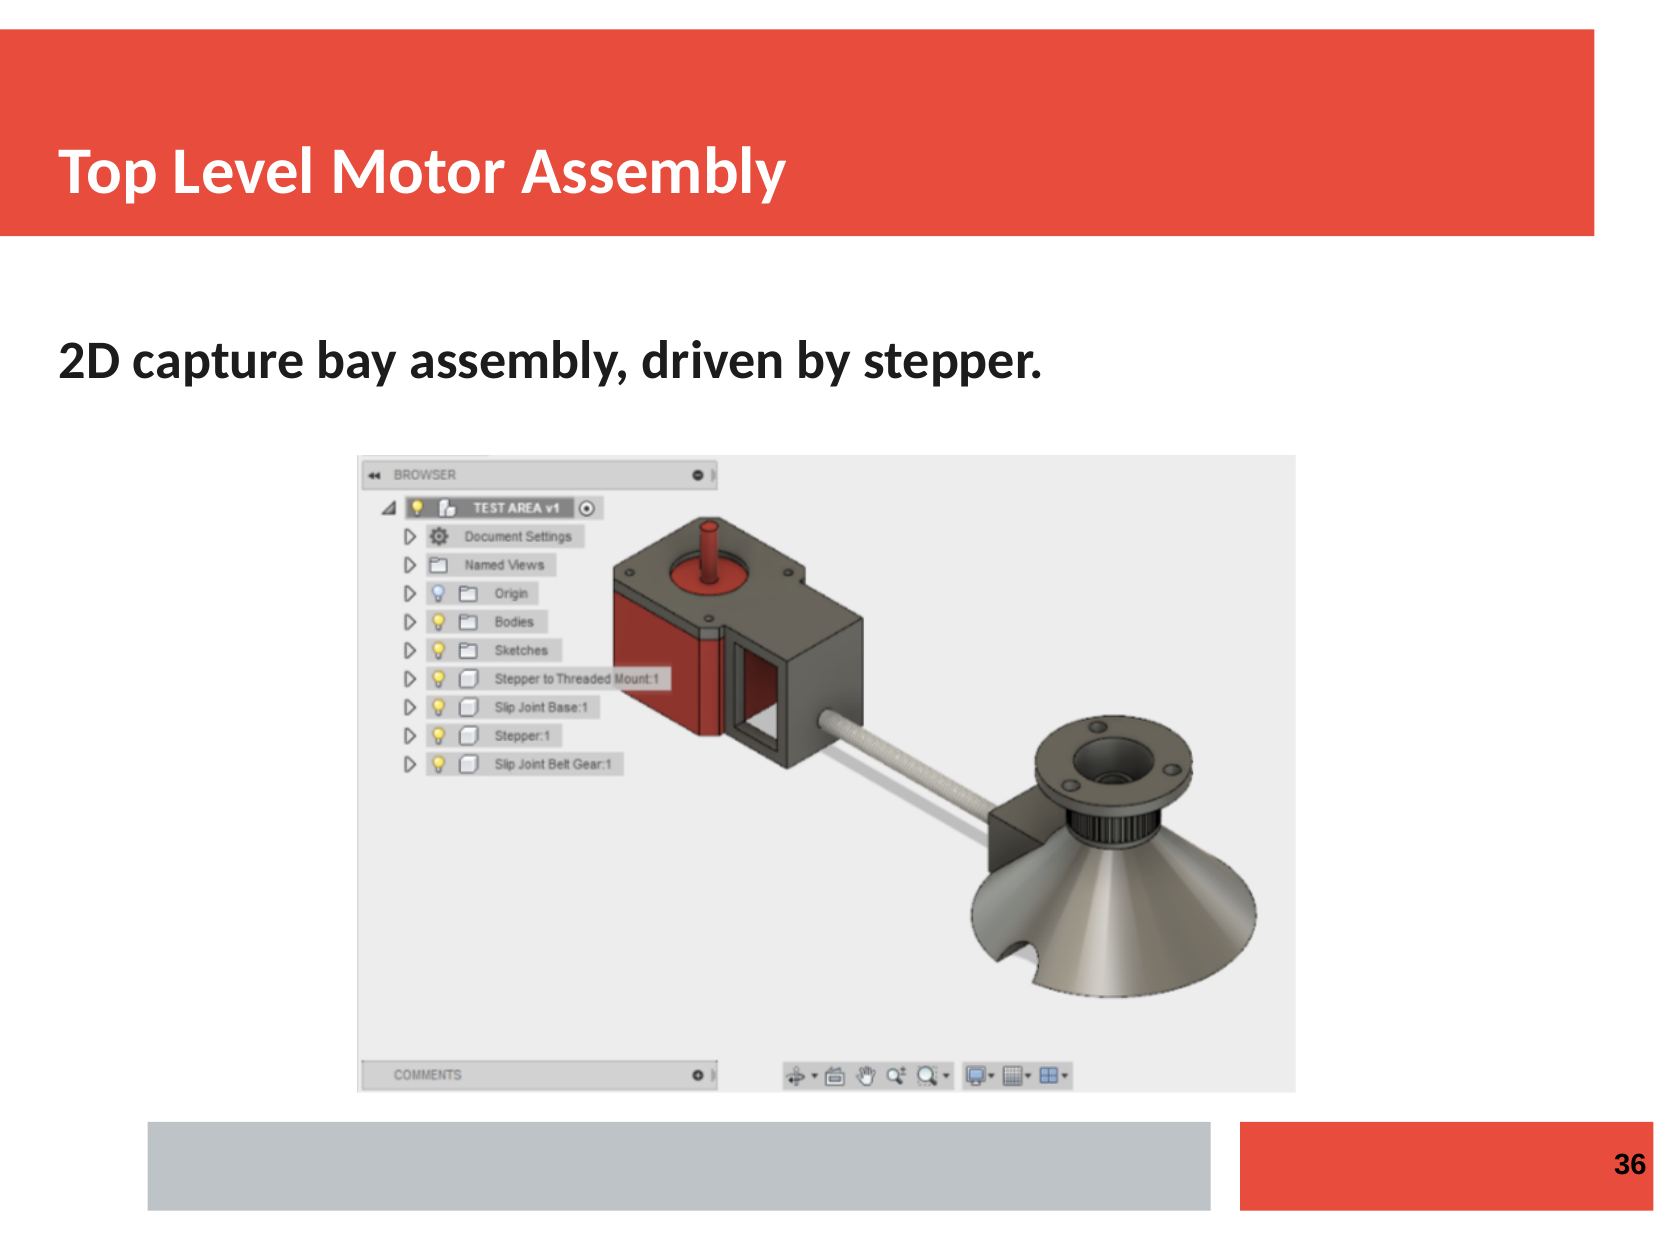

Top Level Motor Assembly
2D capture bay assembly, driven by stepper.